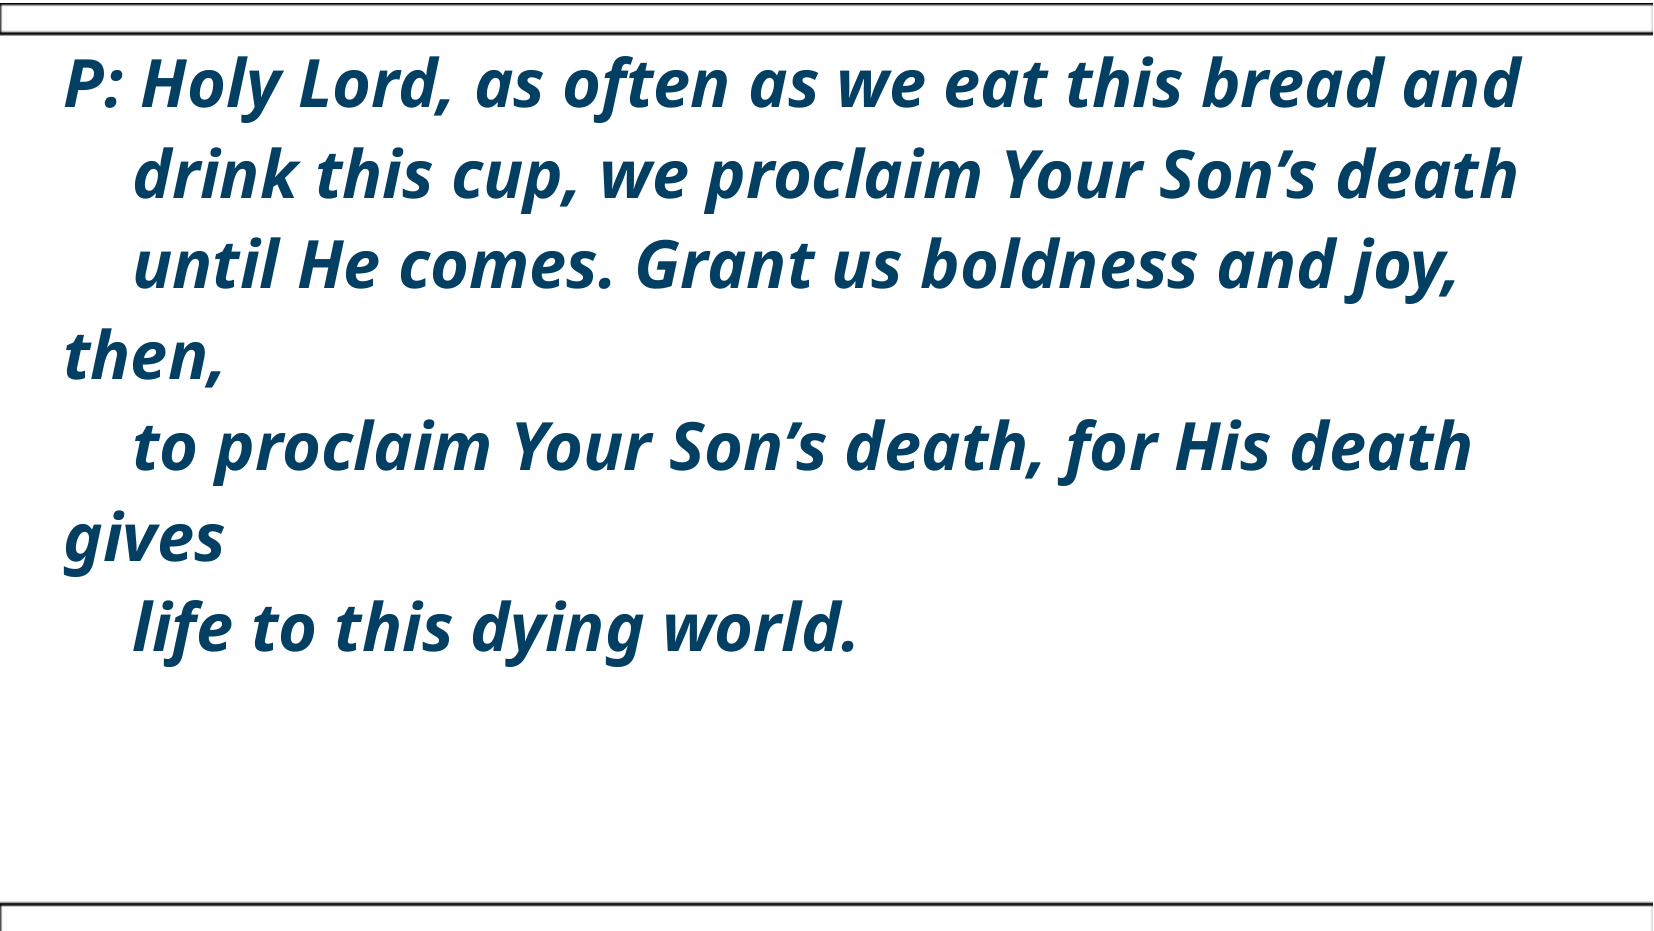

P: Holy Lord, as often as we eat this bread and
 drink this cup, we proclaim Your Son’s death
 until He comes. Grant us boldness and joy, then,
 to proclaim Your Son’s death, for His death gives
 life to this dying world.